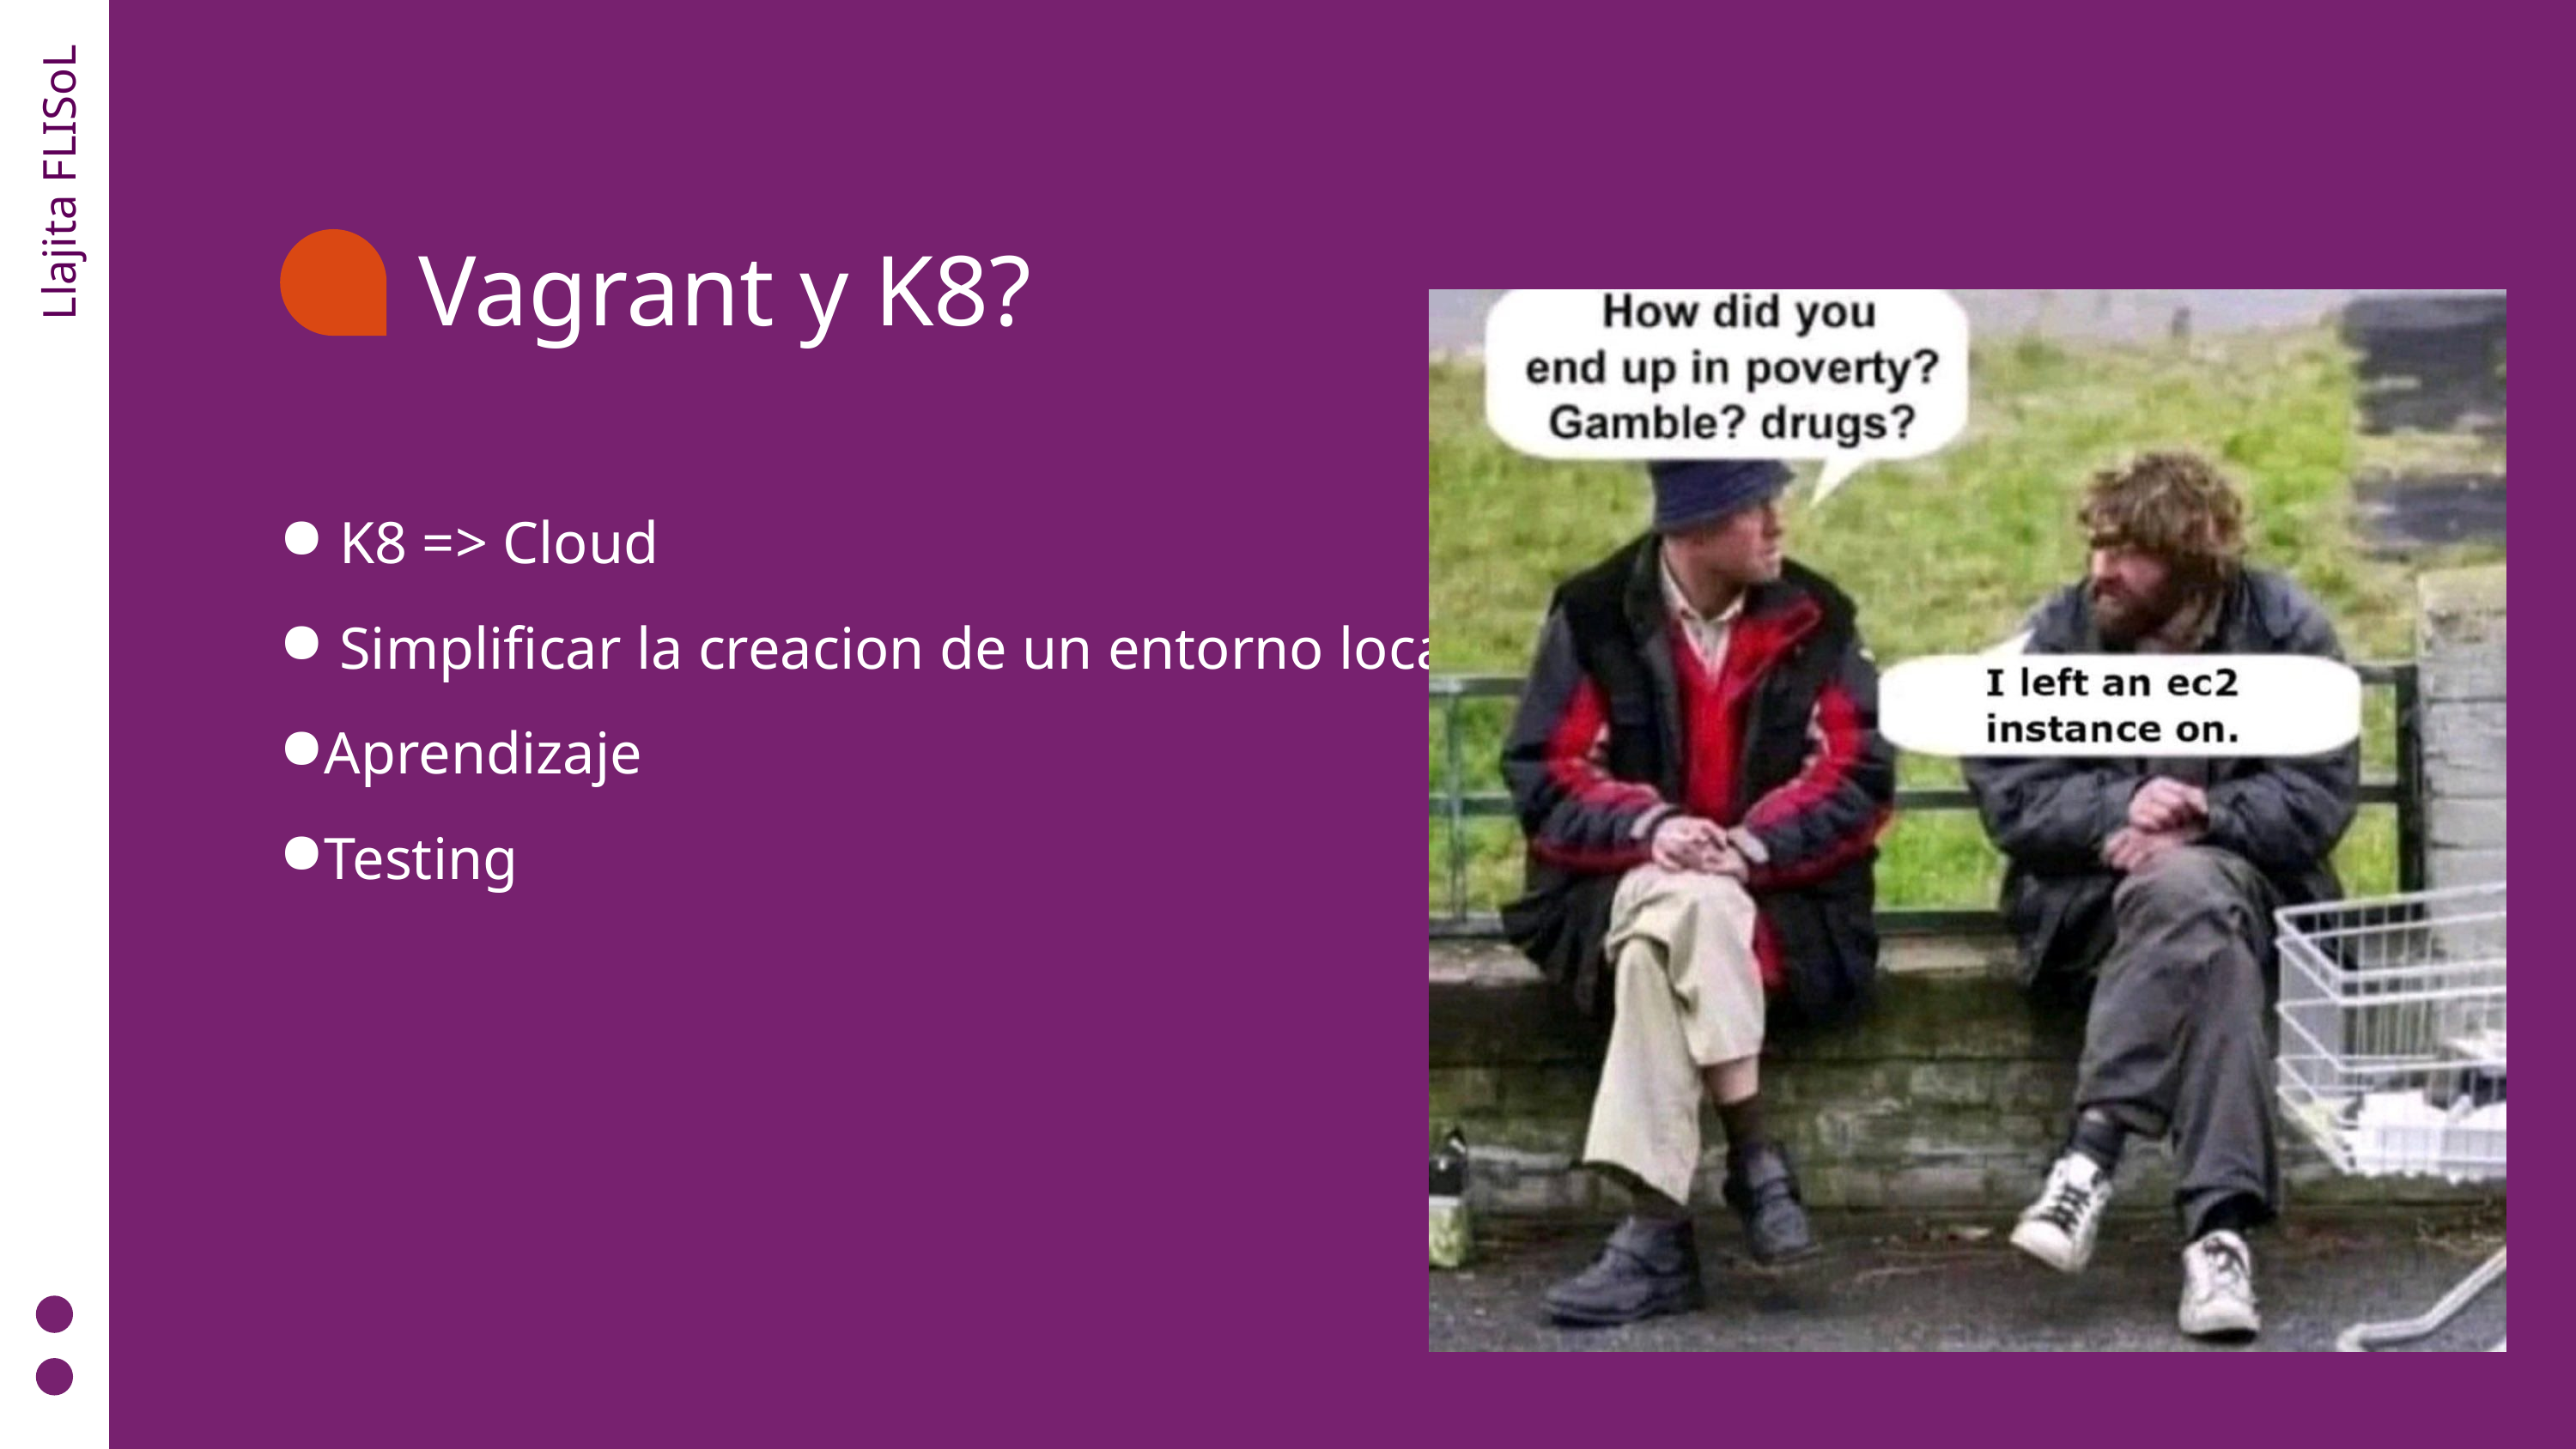

Llajita FLISoL
Vagrant y K8?
 K8 => Cloud
 Simplificar la creacion de un entorno local
Aprendizaje
Testing